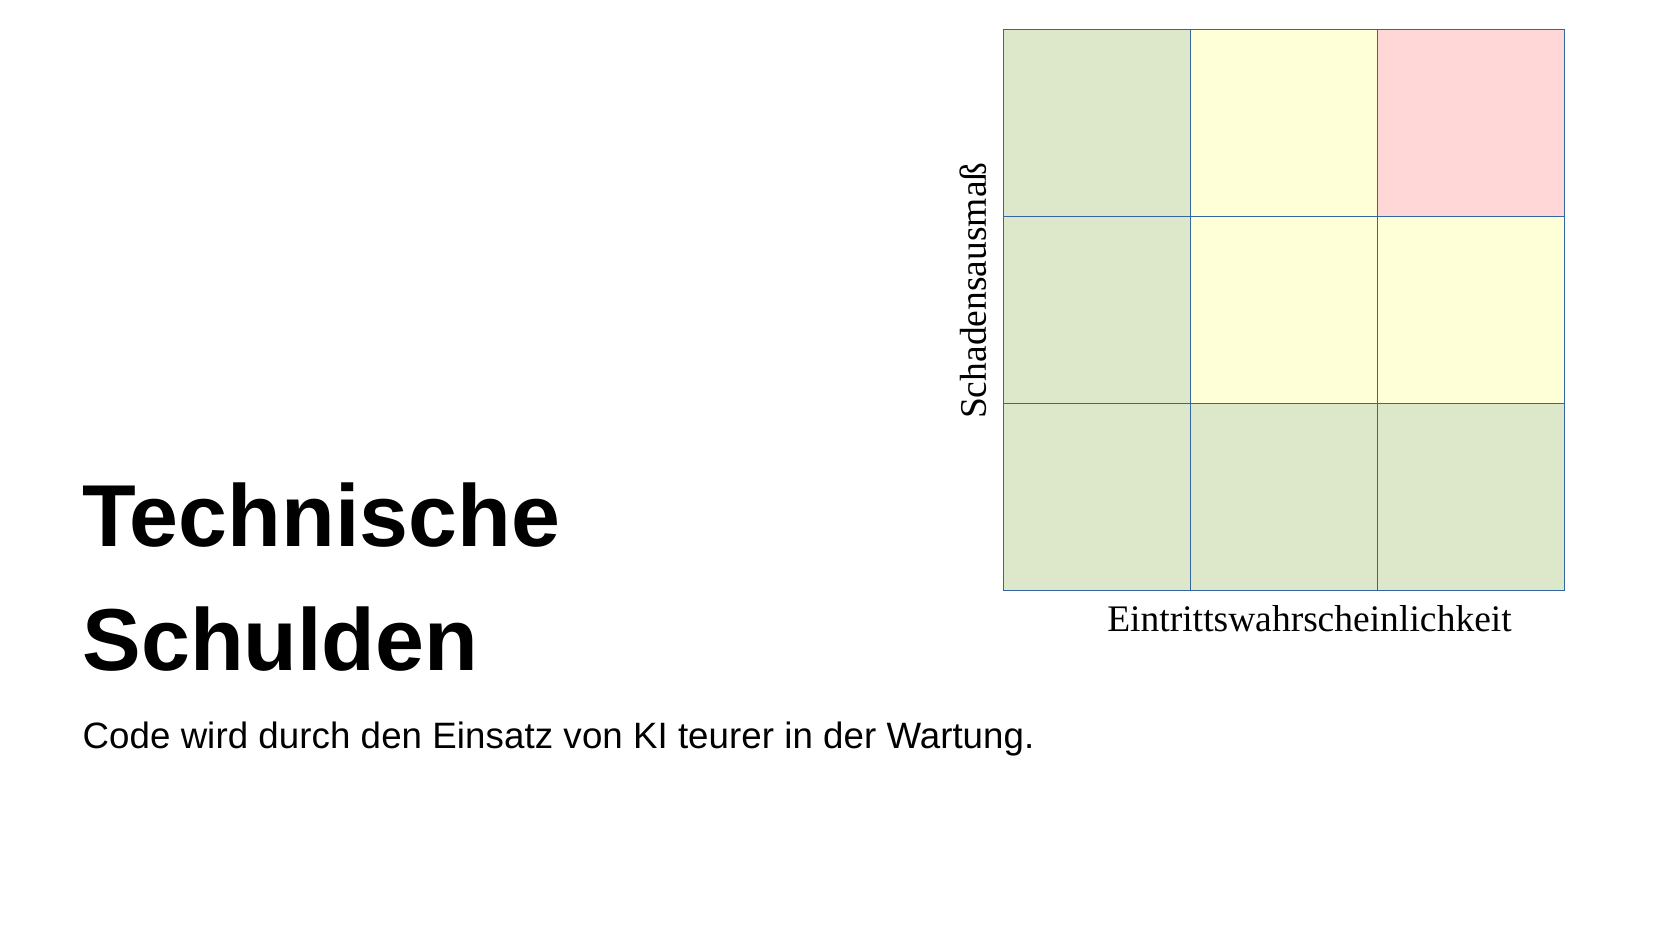

Schadensausmaß
Eintrittswahrscheinlichkeit
# Technische
Schulden
Code wird durch den Einsatz von KI teurer in der Wartung.